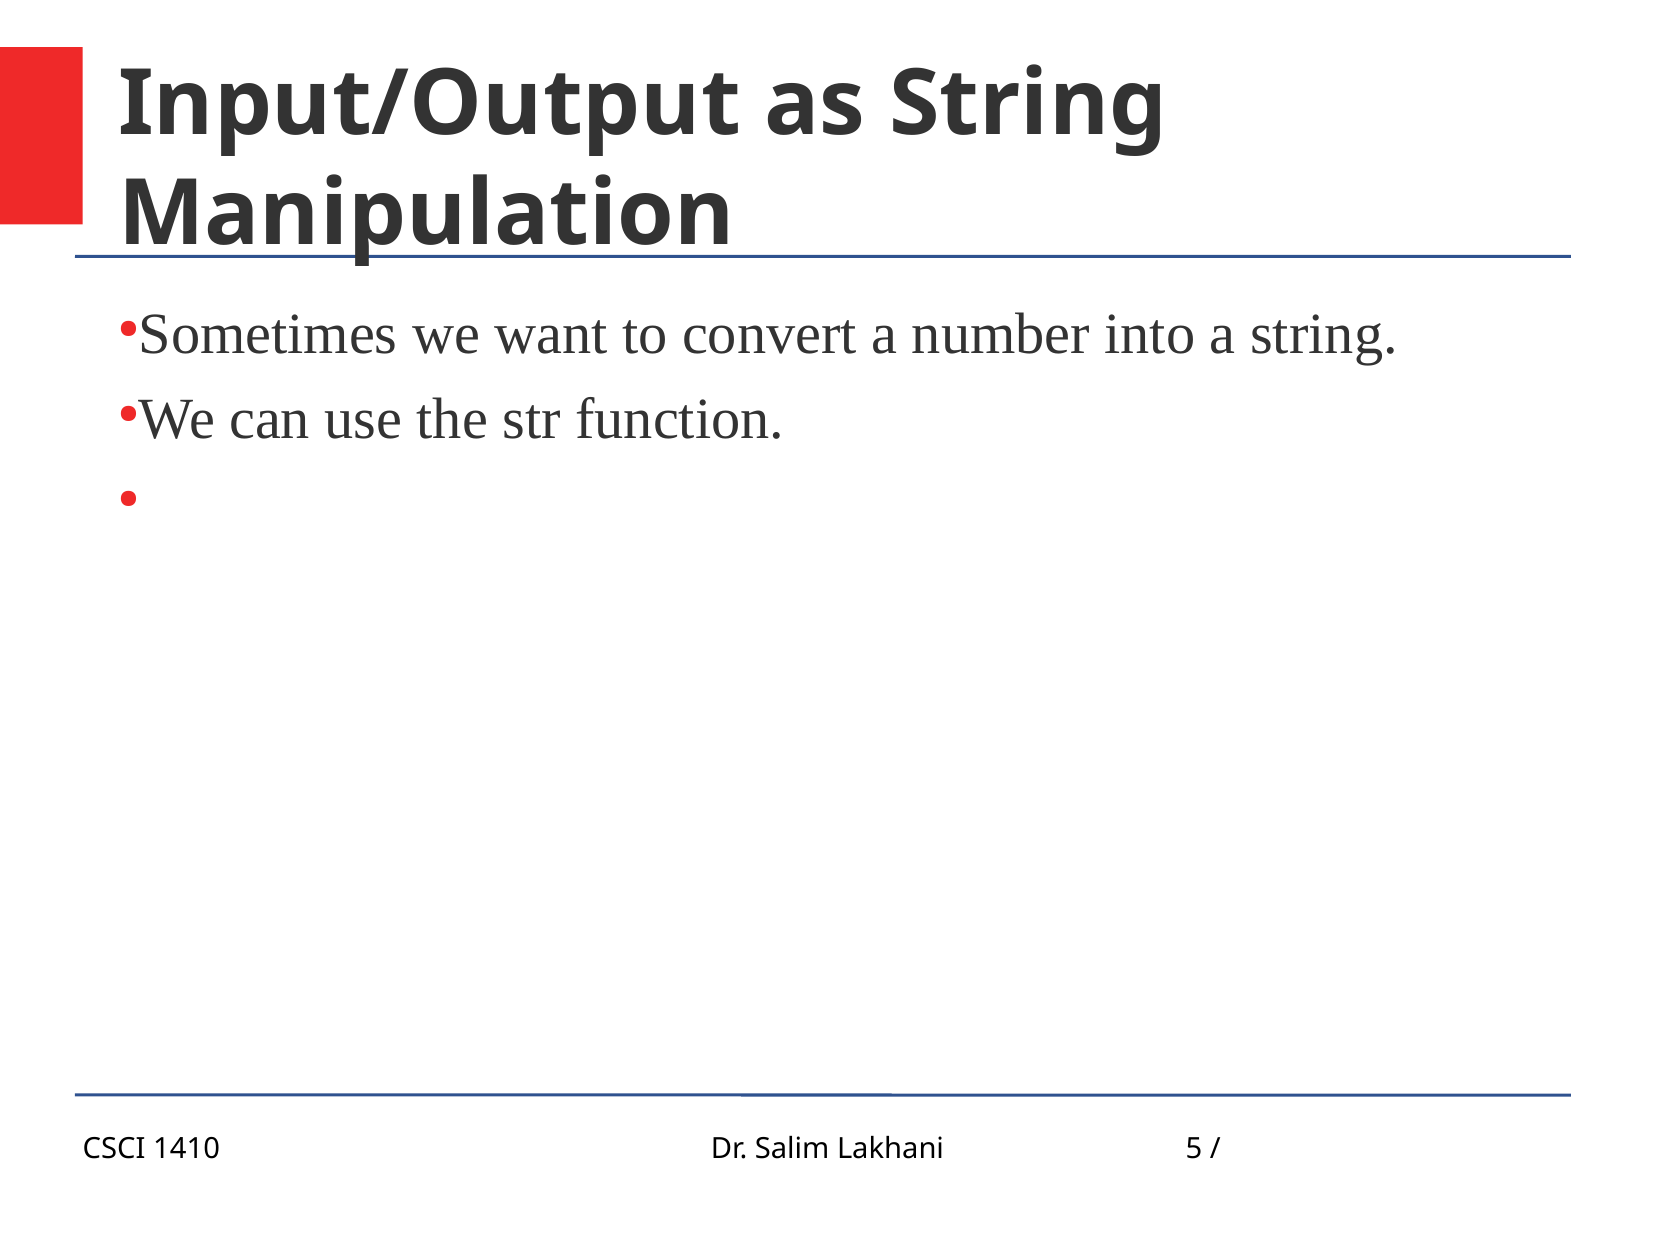

# Input/Output as String Manipulation
Sometimes we want to convert a number into a string.
We can use the str function.
CSCI 1410
Dr. Salim Lakhani